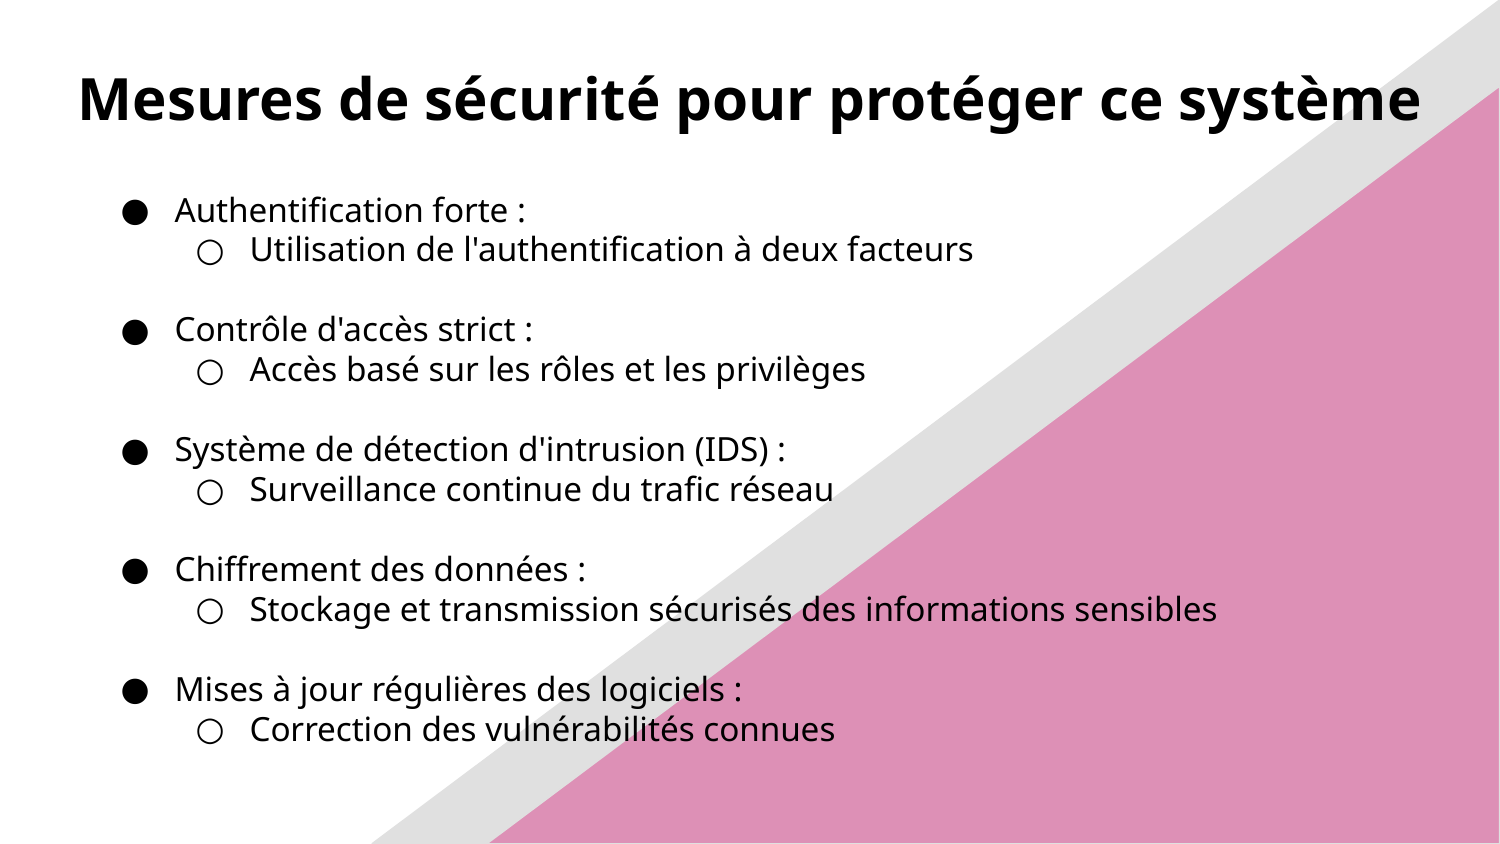

# Mesures de sécurité pour protéger ce système
Authentification forte :
Utilisation de l'authentification à deux facteurs
Contrôle d'accès strict :
Accès basé sur les rôles et les privilèges
Système de détection d'intrusion (IDS) :
Surveillance continue du trafic réseau
Chiffrement des données :
Stockage et transmission sécurisés des informations sensibles
Mises à jour régulières des logiciels :
Correction des vulnérabilités connues